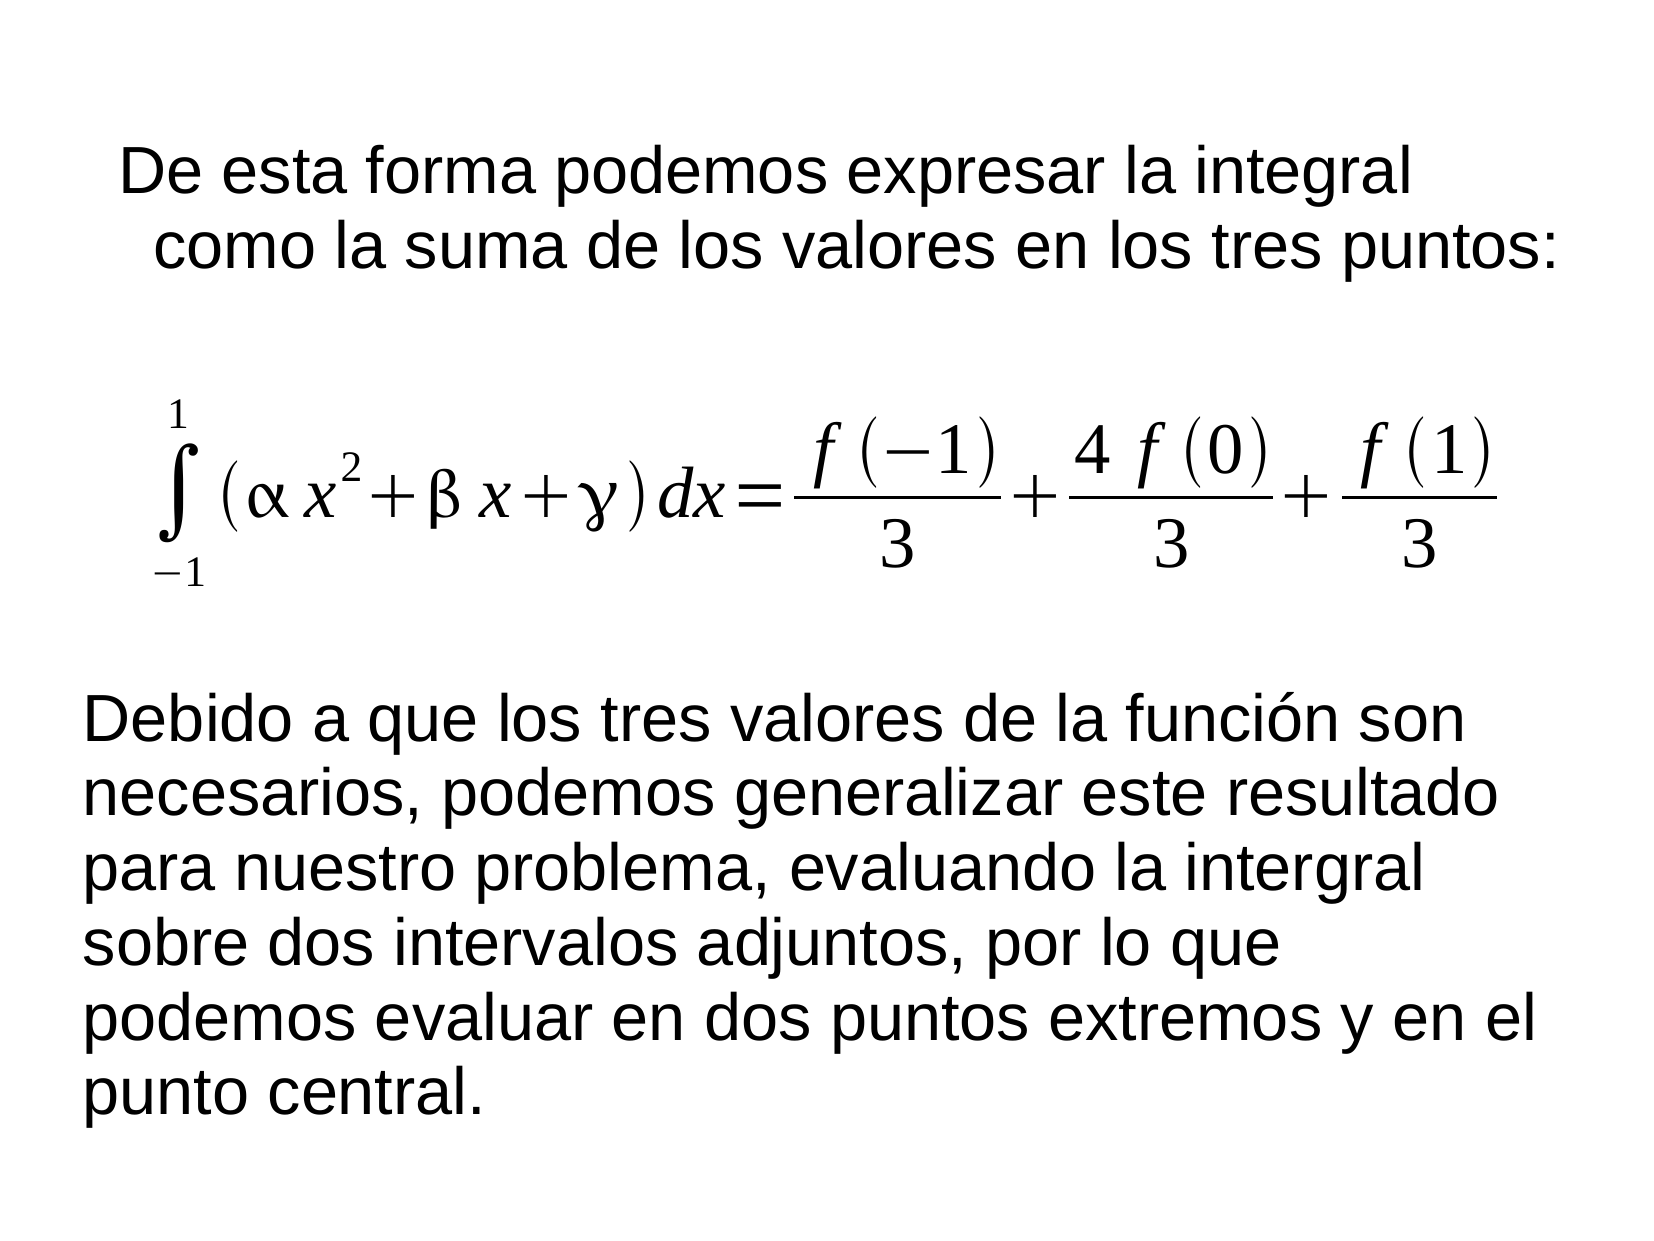

# De esta forma podemos expresar la integral como la suma de los valores en los tres puntos:
Debido a que los tres valores de la función son necesarios, podemos generalizar este resultado para nuestro problema, evaluando la intergral sobre dos intervalos adjuntos, por lo que podemos evaluar en dos puntos extremos y en el punto central.